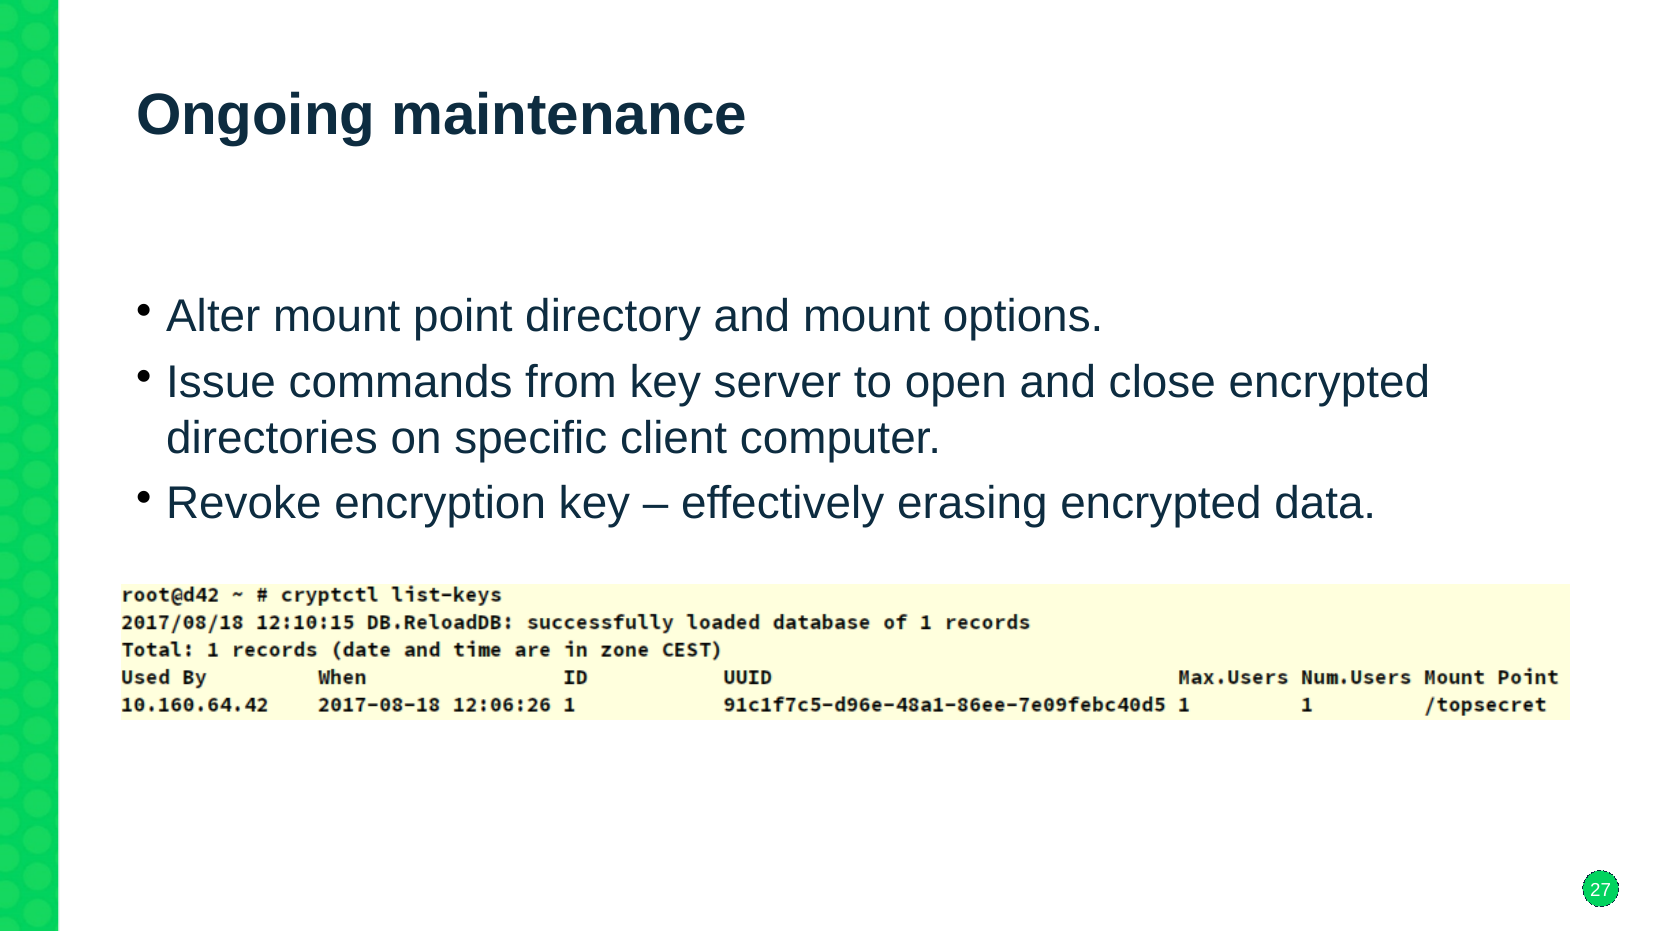

# Ongoing maintenance
Alter mount point directory and mount options.
Issue commands from key server to open and close encrypted directories on specific client computer.
Revoke encryption key – effectively erasing encrypted data.
27